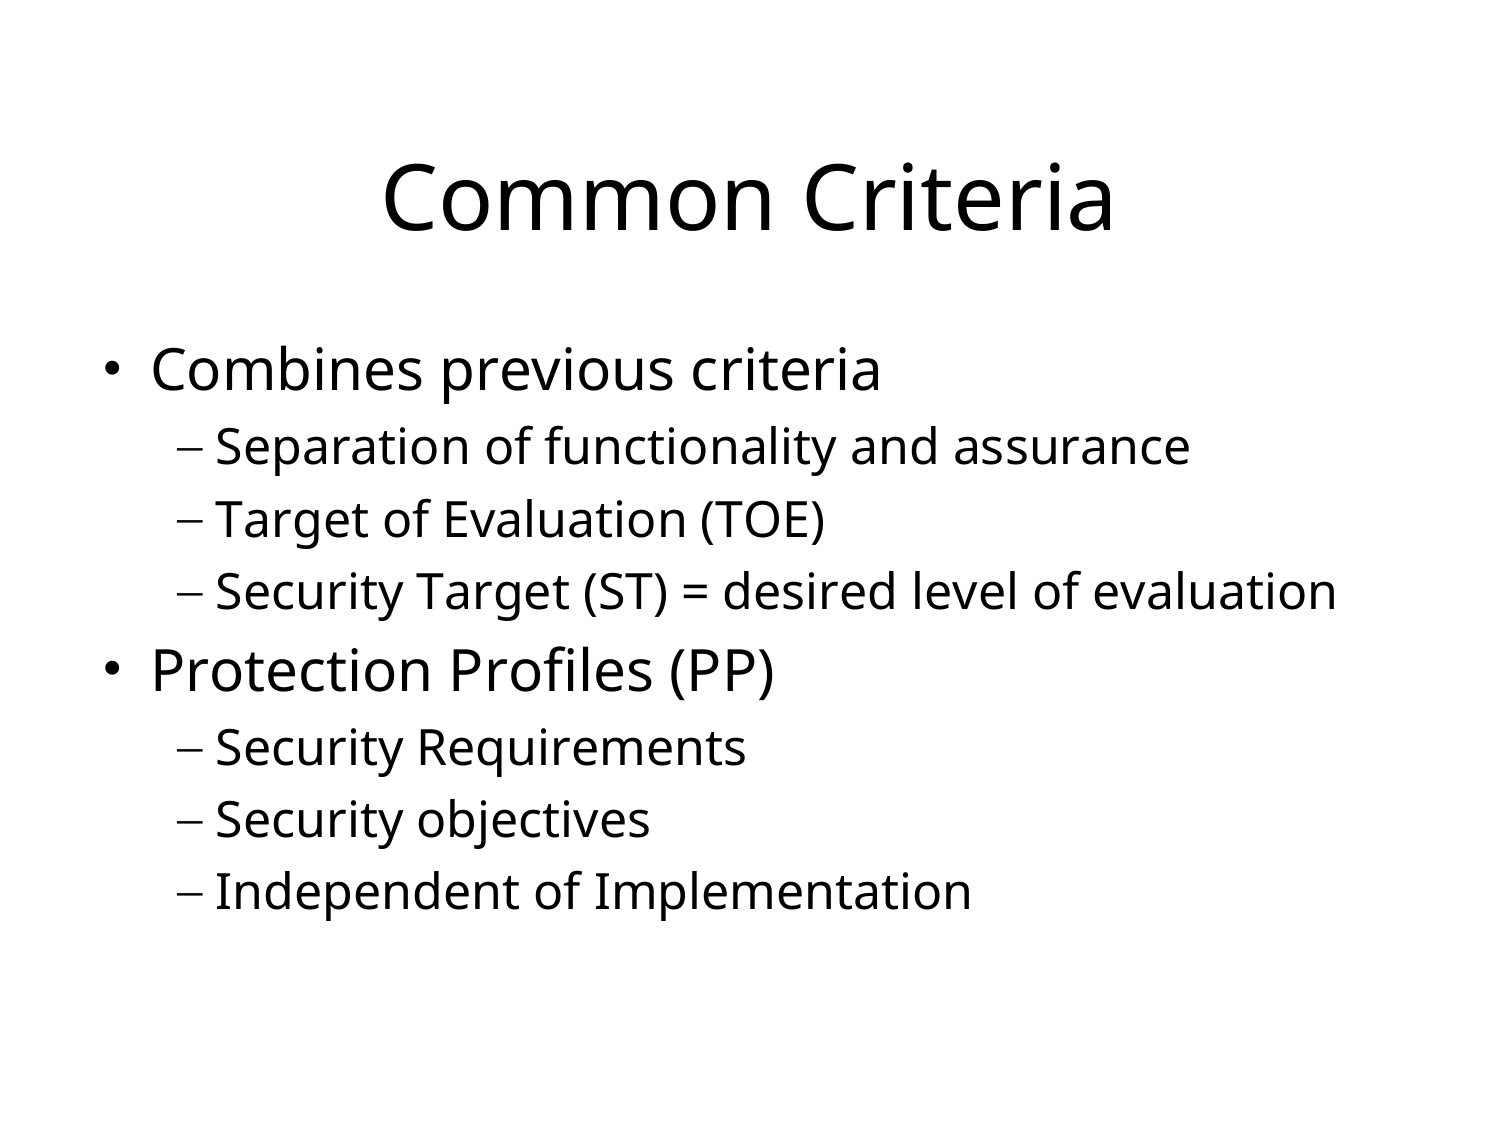

# Common Criteria
Combines previous criteria
Separation of functionality and assurance
Target of Evaluation (TOE)‏
Security Target (ST) = desired level of evaluation
Protection Profiles (PP)‏
Security Requirements
Security objectives
Independent of Implementation